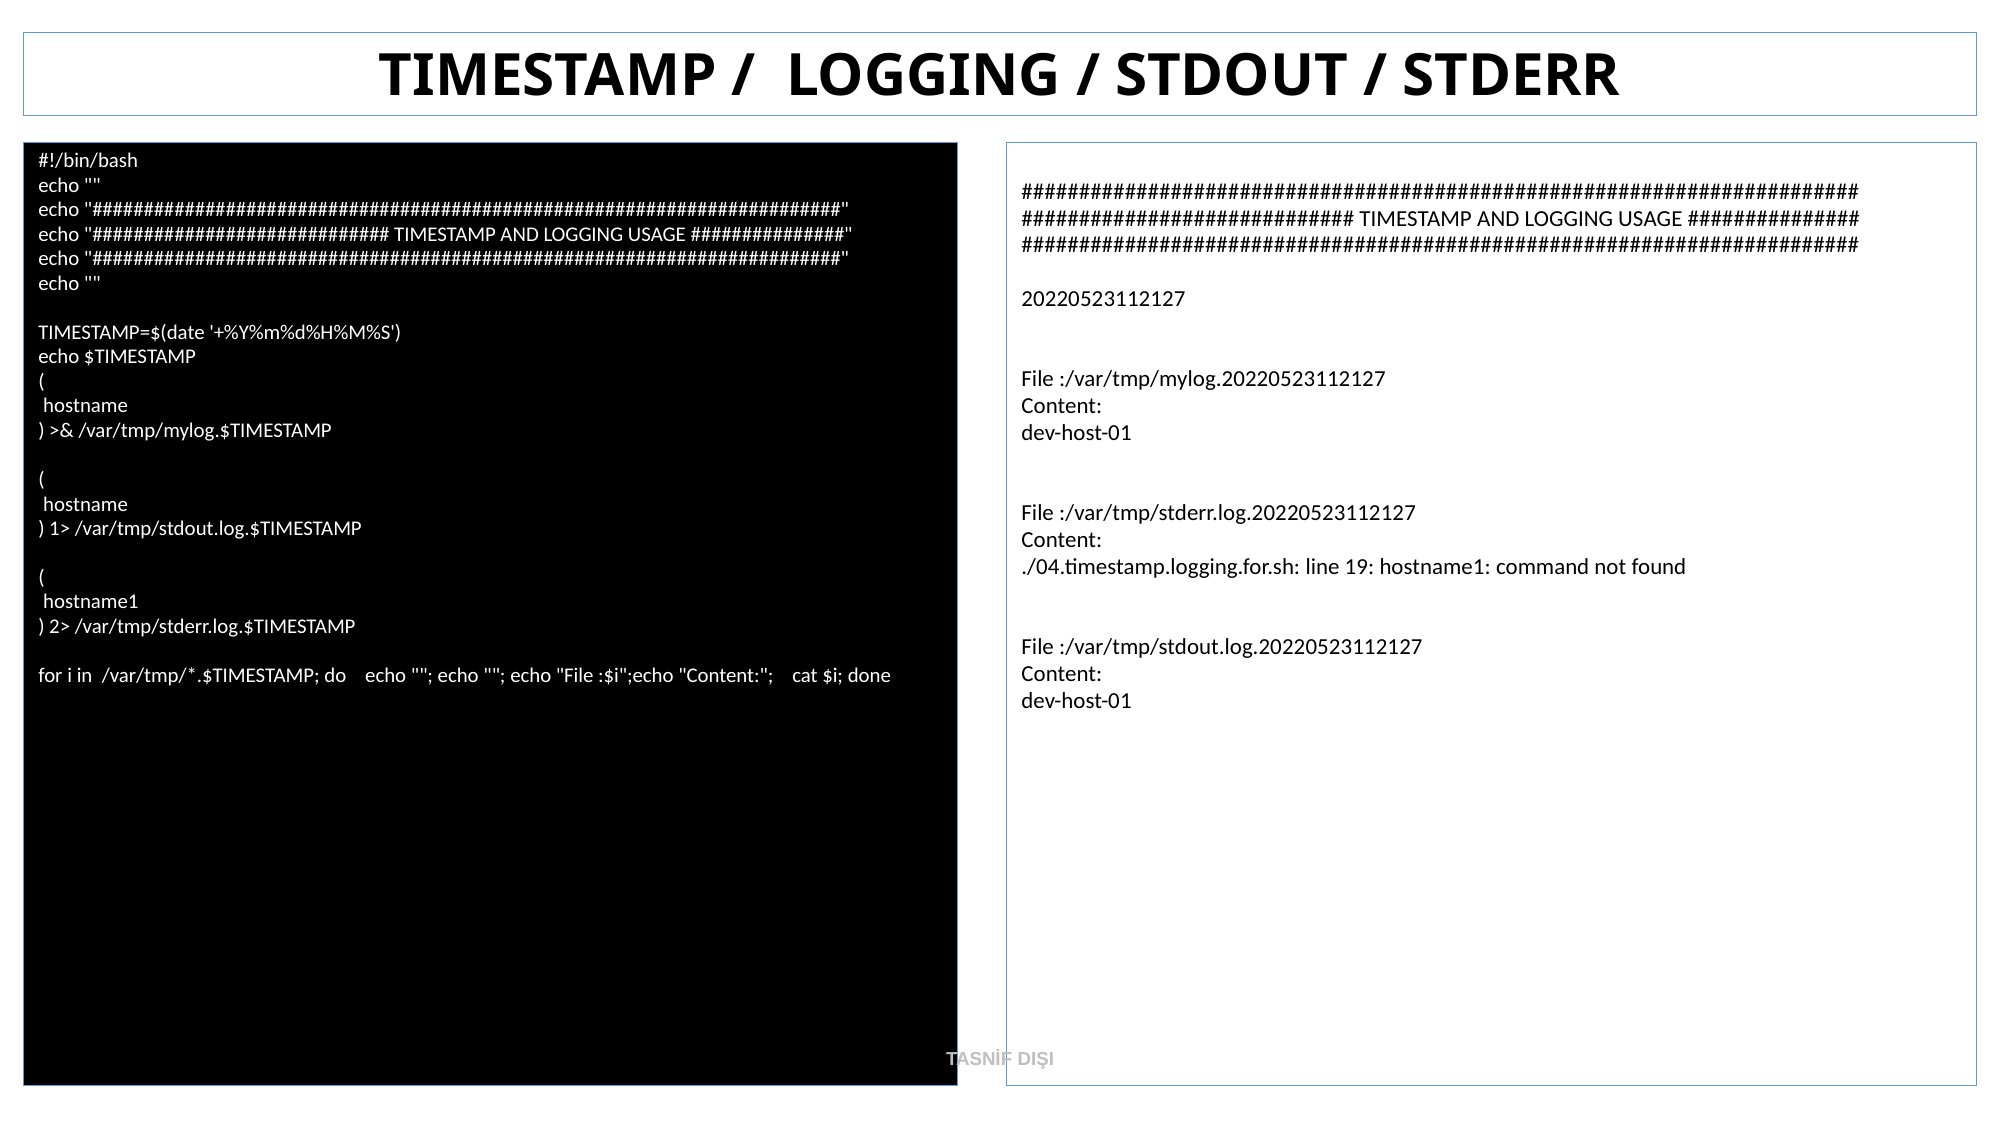

# TIMESTAMP / LOGGING / STDOUT / STDERR
#!/bin/bash
echo ""
echo "#########################################################################"
echo "############################# TIMESTAMP AND LOGGING USAGE ###############"
echo "#########################################################################"
echo ""
TIMESTAMP=$(date '+%Y%m%d%H%M%S')
echo $TIMESTAMP
(
 hostname
) >& /var/tmp/mylog.$TIMESTAMP
(
 hostname
) 1> /var/tmp/stdout.log.$TIMESTAMP
(
 hostname1
) 2> /var/tmp/stderr.log.$TIMESTAMP
for i in /var/tmp/*.$TIMESTAMP; do echo ""; echo ""; echo "File :$i";echo "Content:"; cat $i; done
#########################################################################
############################# TIMESTAMP AND LOGGING USAGE ###############
#########################################################################
20220523112127
File :/var/tmp/mylog.20220523112127
Content:
dev-host-01
File :/var/tmp/stderr.log.20220523112127
Content:
./04.timestamp.logging.for.sh: line 19: hostname1: command not found
File :/var/tmp/stdout.log.20220523112127
Content:
dev-host-01
TASNİF DIŞI